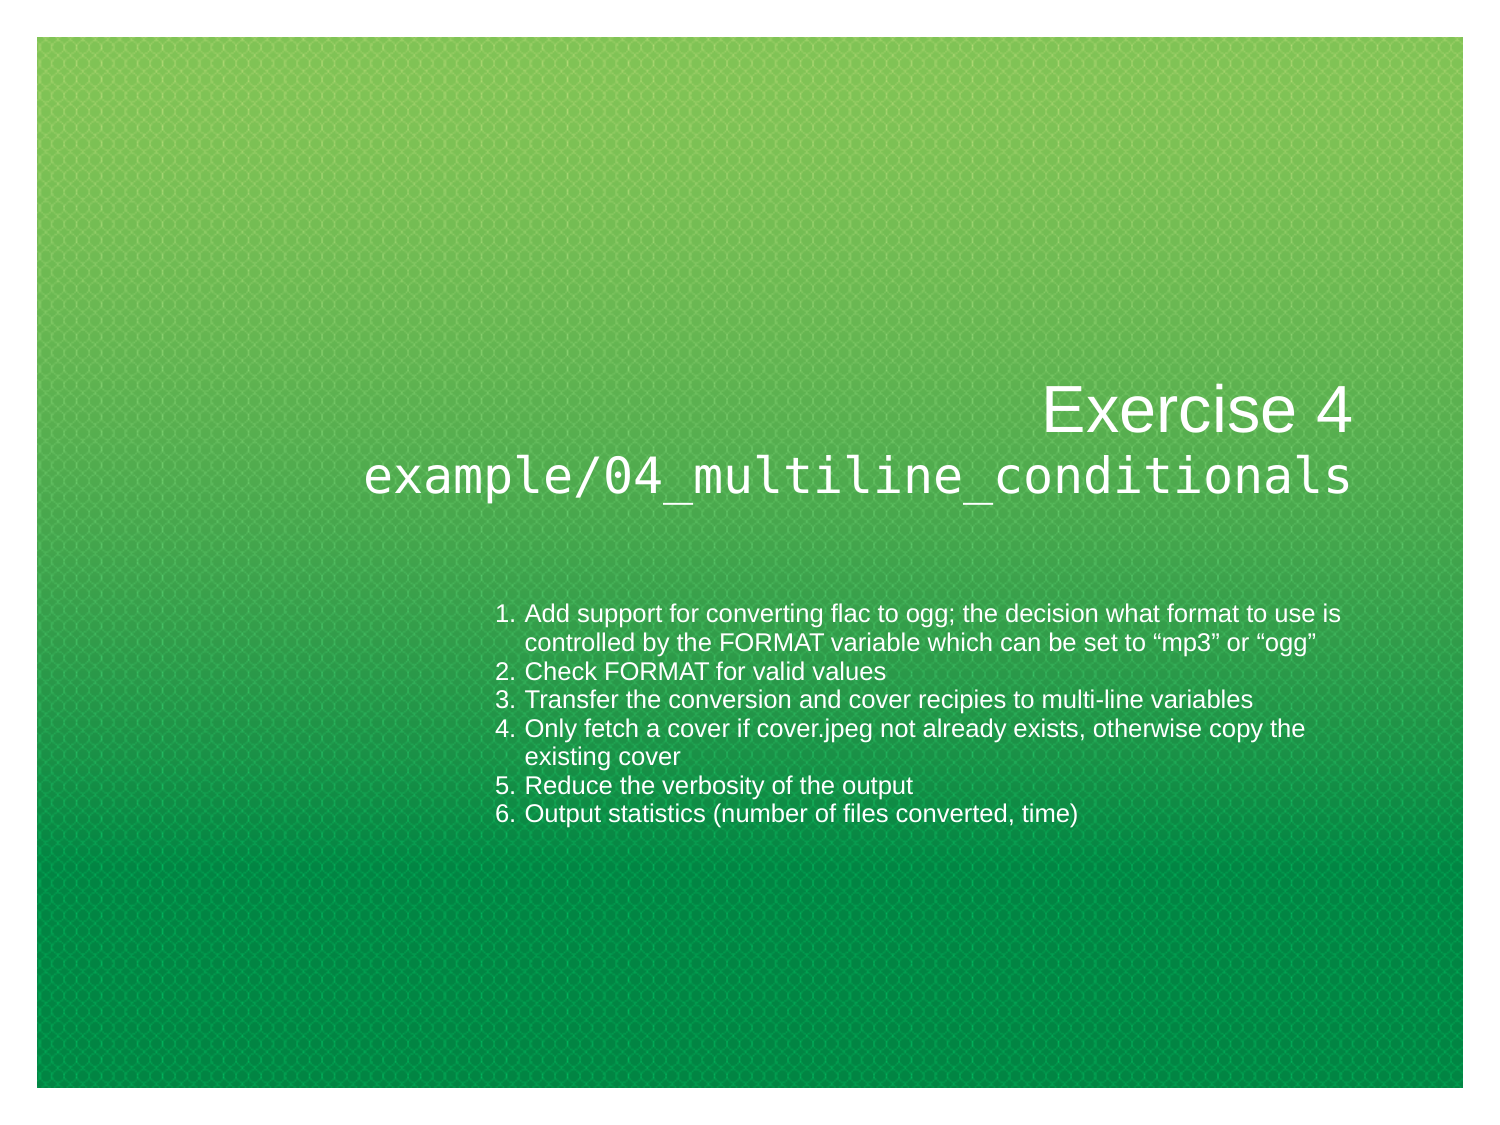

# Exercise 4 example/04_multiline_conditionals
Add support for converting flac to ogg; the decision what format to use is controlled by the FORMAT variable which can be set to “mp3” or “ogg”
Check FORMAT for valid values
Transfer the conversion and cover recipies to multi-line variables
Only fetch a cover if cover.jpeg not already exists, otherwise copy the existing cover
Reduce the verbosity of the output
Output statistics (number of files converted, time)